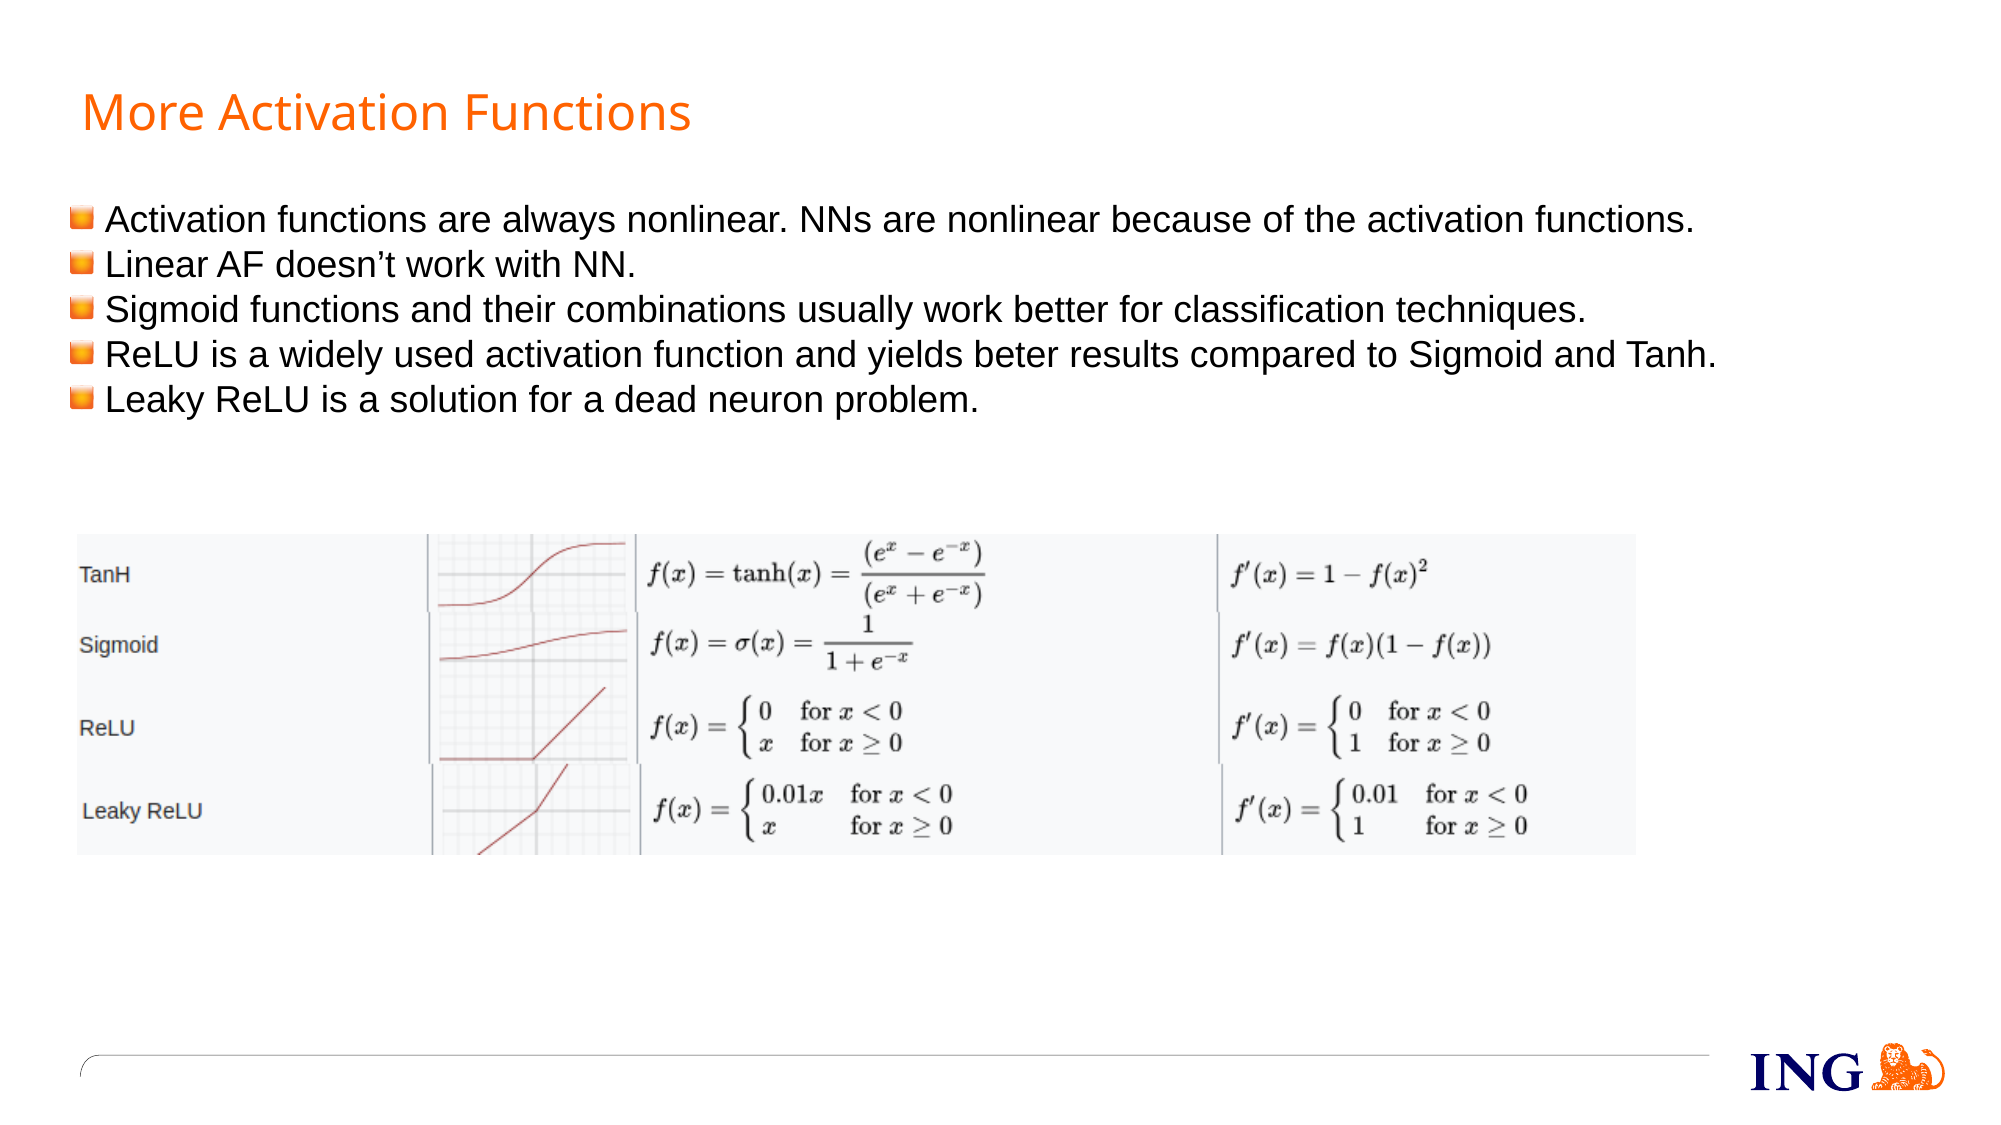

More Activation Functions
 Activation functions are always nonlinear. NNs are nonlinear because of the activation functions.
 Linear AF doesn’t work with NN.
 Sigmoid functions and their combinations usually work better for classification techniques.
 ReLU is a widely used activation function and yields beter results compared to Sigmoid and Tanh.
 Leaky ReLU is a solution for a dead neuron problem.